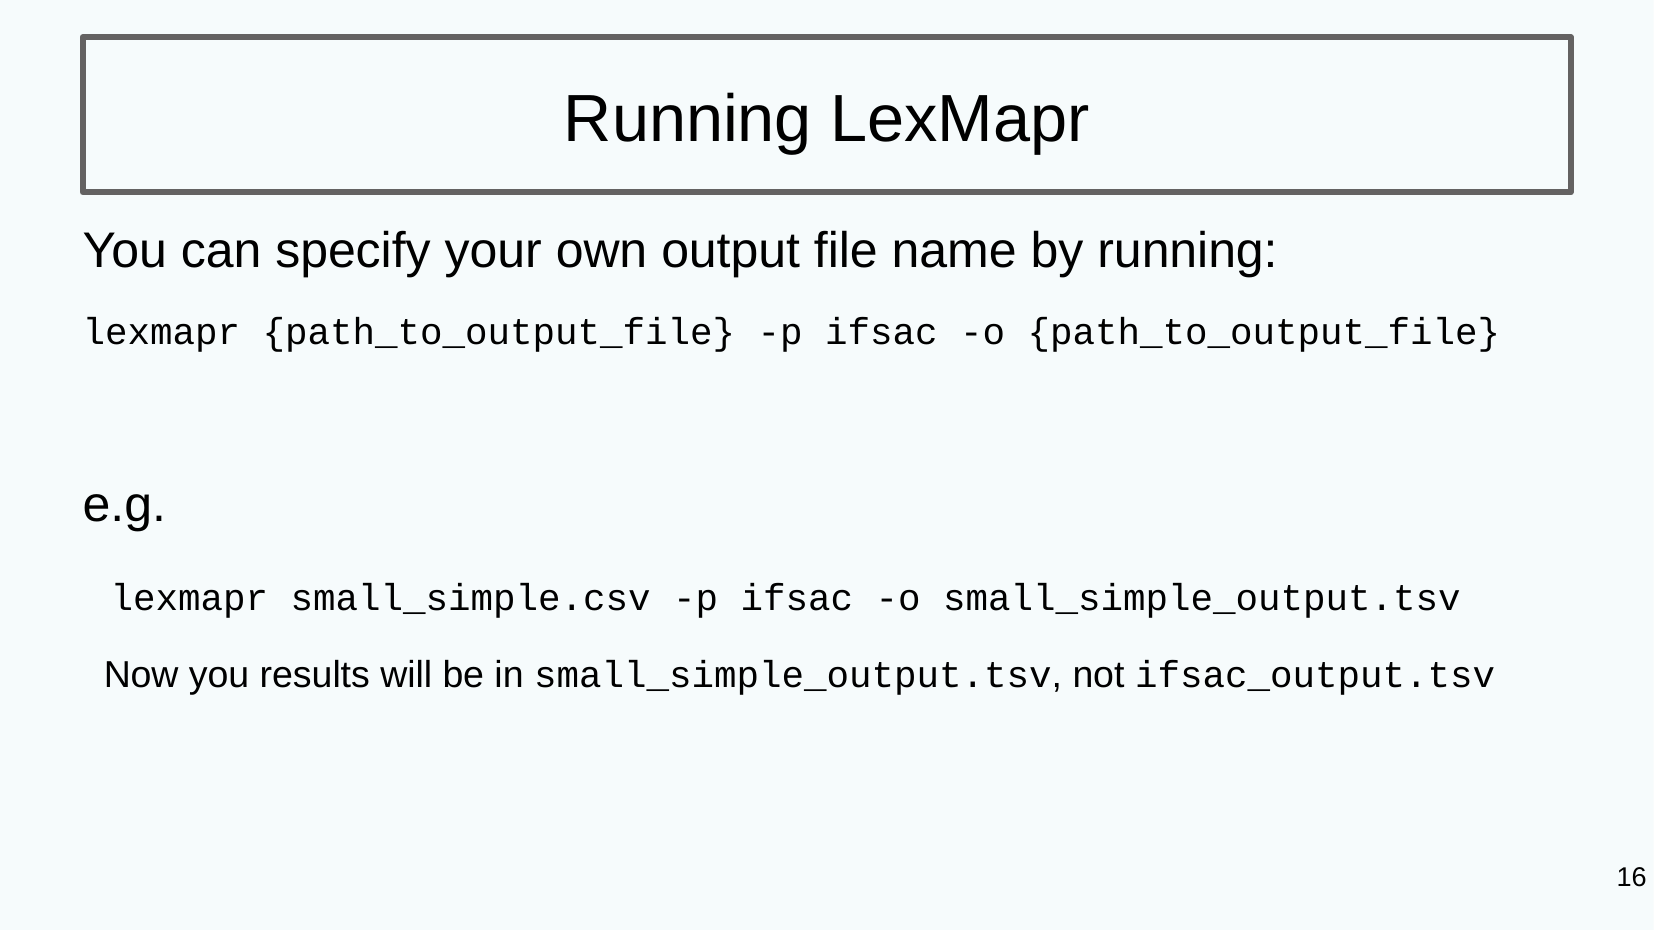

Running LexMapr
You can specify your own output file name by running:
lexmapr {path_to_output_file} -p ifsac -o {path_to_output_file}
e.g.
 lexmapr small_simple.csv -p ifsac -o small_simple_output.tsv
 Now you results will be in small_simple_output.tsv, not ifsac_output.tsv